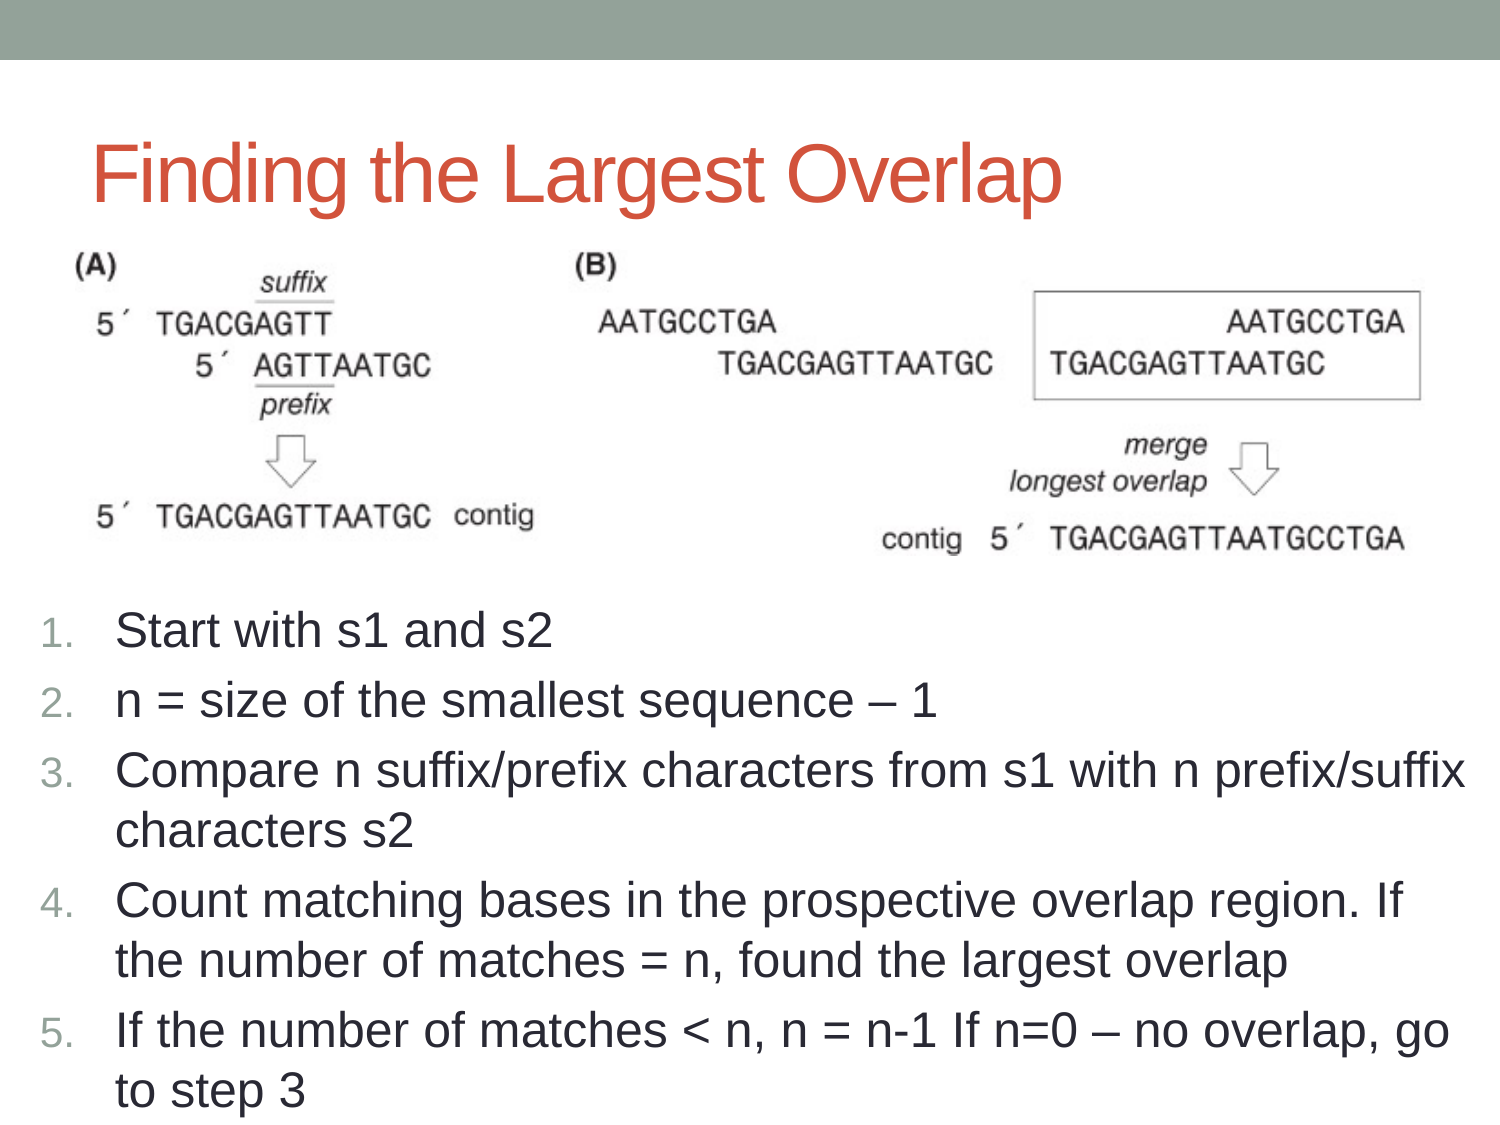

# Finding the Largest Overlap
Start with s1 and s2
n = size of the smallest sequence – 1
Compare n suffix/prefix characters from s1 with n prefix/suffix characters s2
Count matching bases in the prospective overlap region. If the number of matches = n, found the largest overlap
If the number of matches < n, n = n-1 If n=0 – no overlap, go to step 3